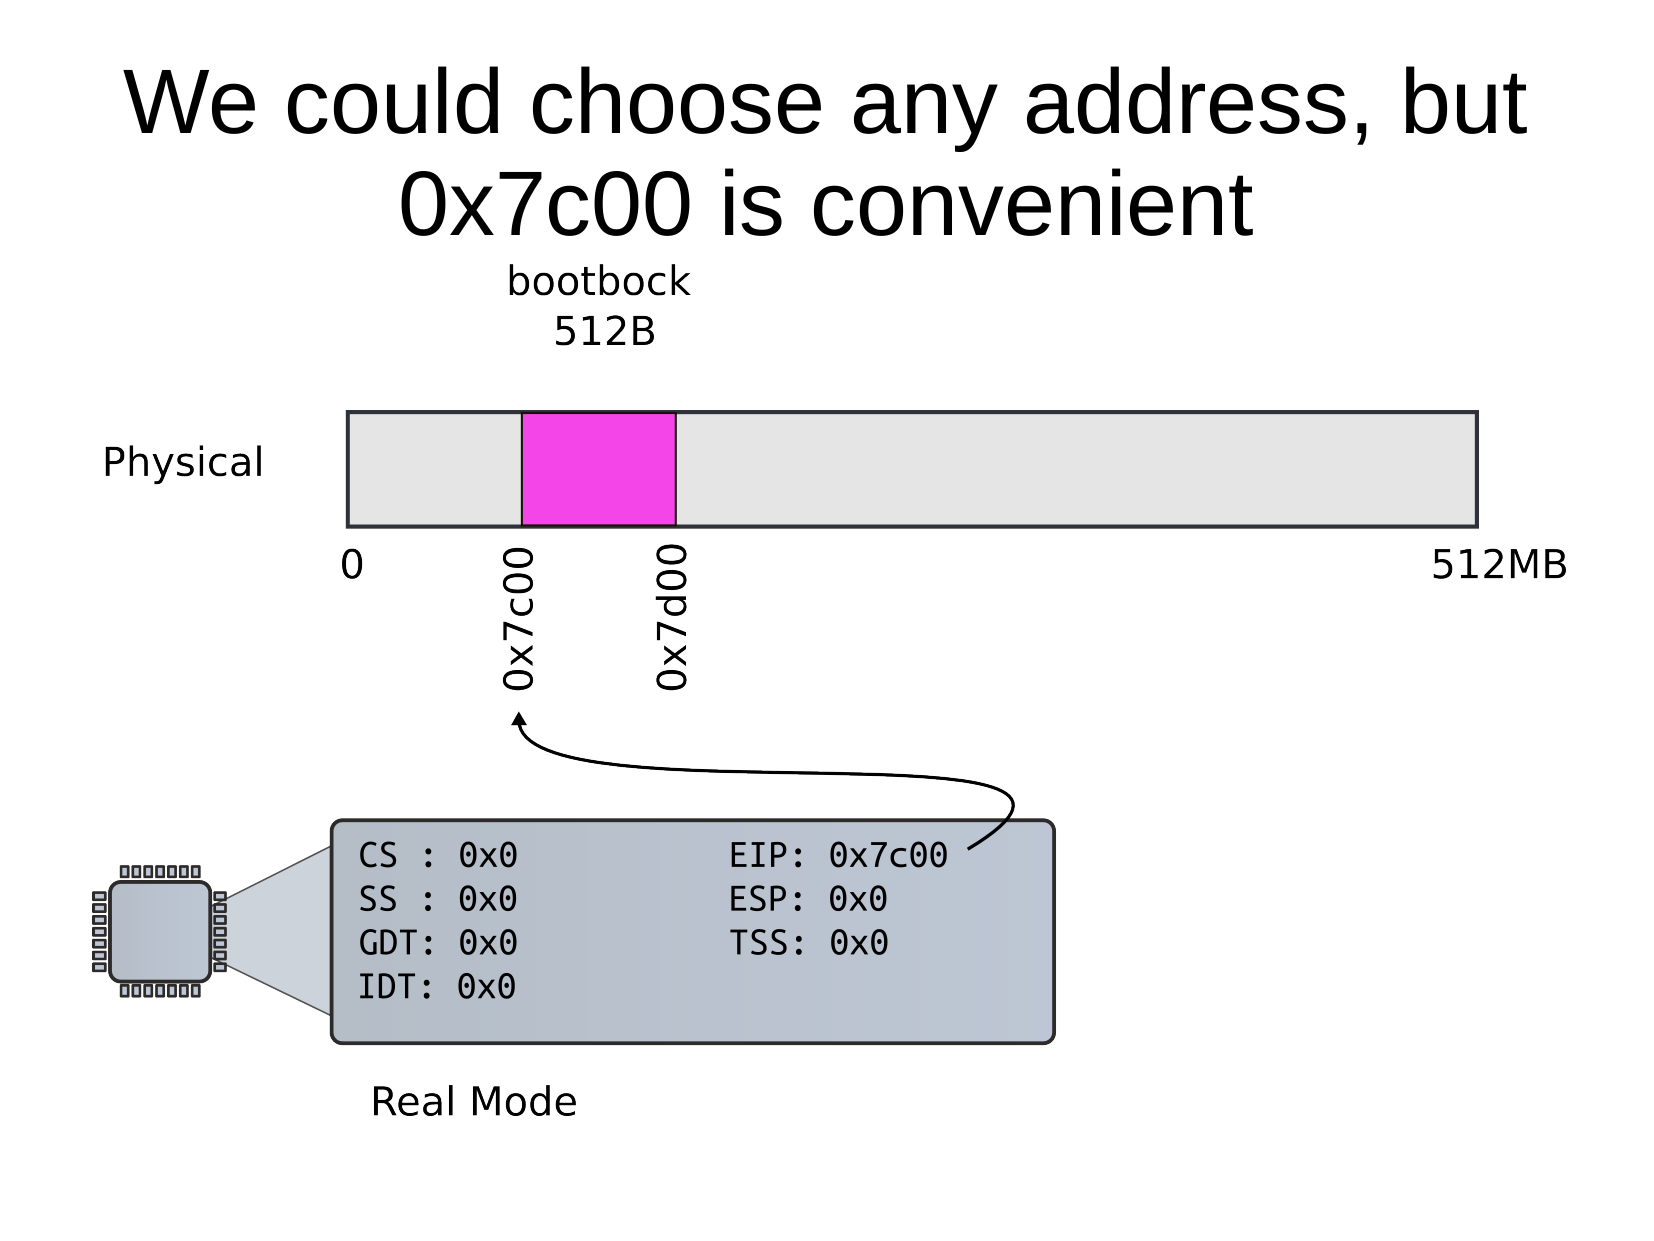

# We could choose any address, but 0x7c00 is convenient